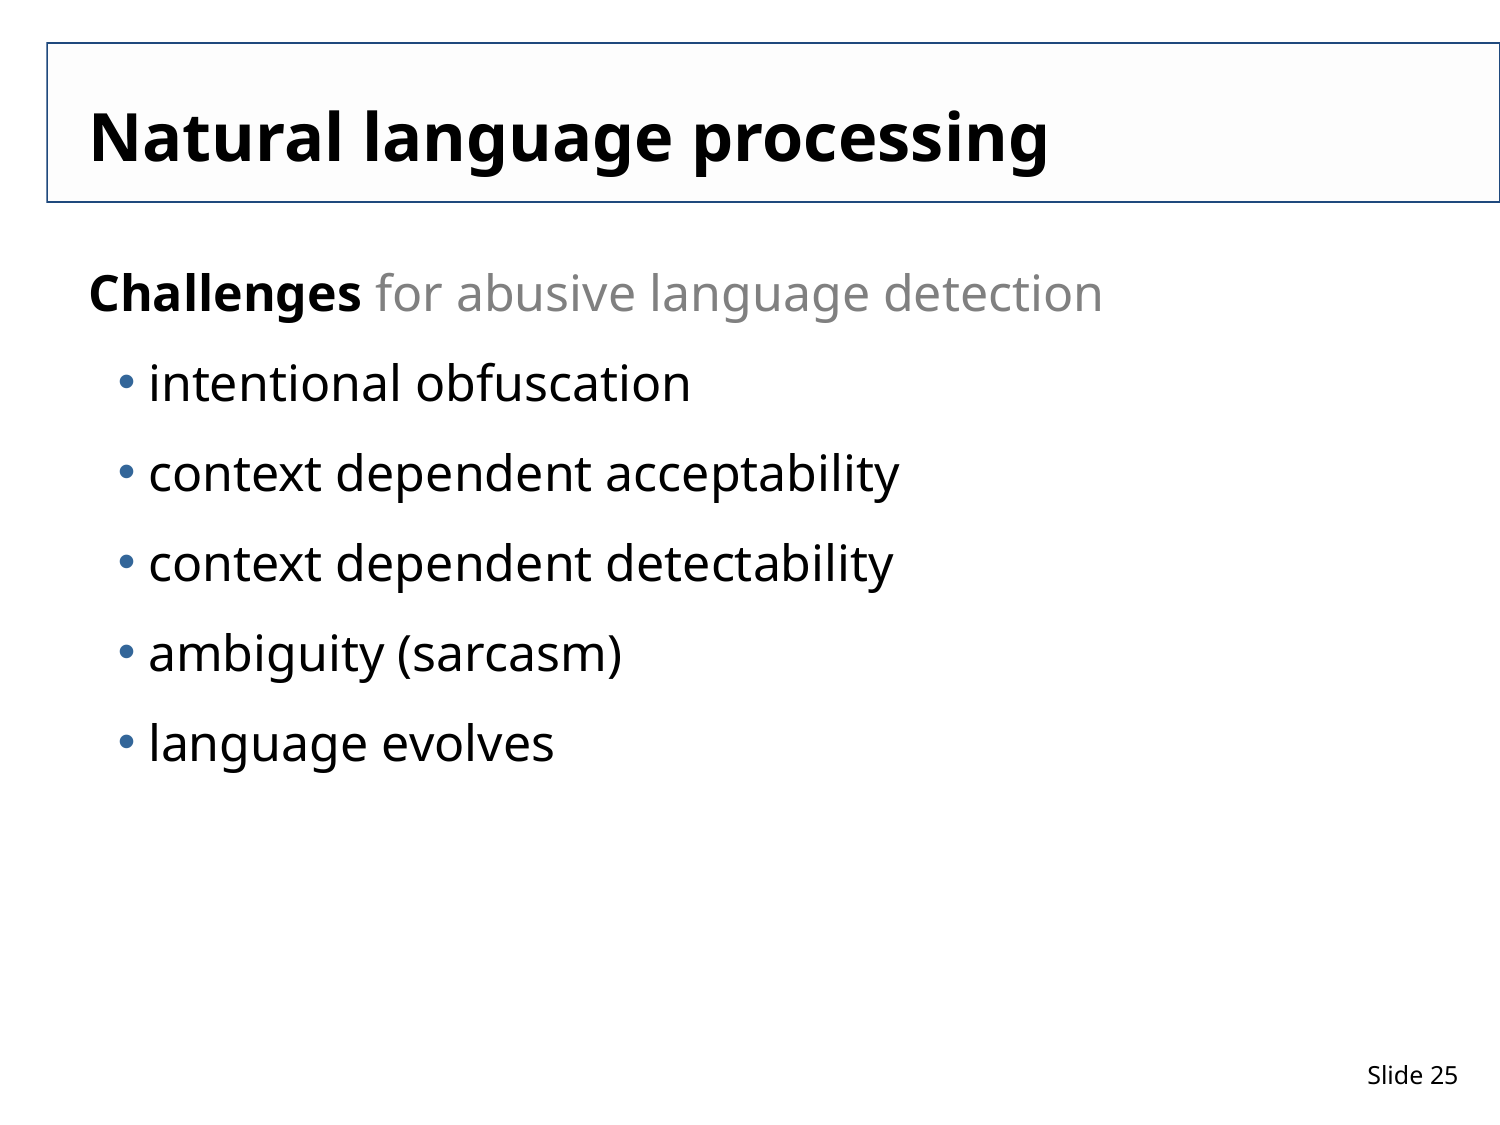

Natural language processing
Challenges for abusive language detection
intentional obfuscation
context dependent acceptability
context dependent detectability
ambiguity (sarcasm)
language evolves